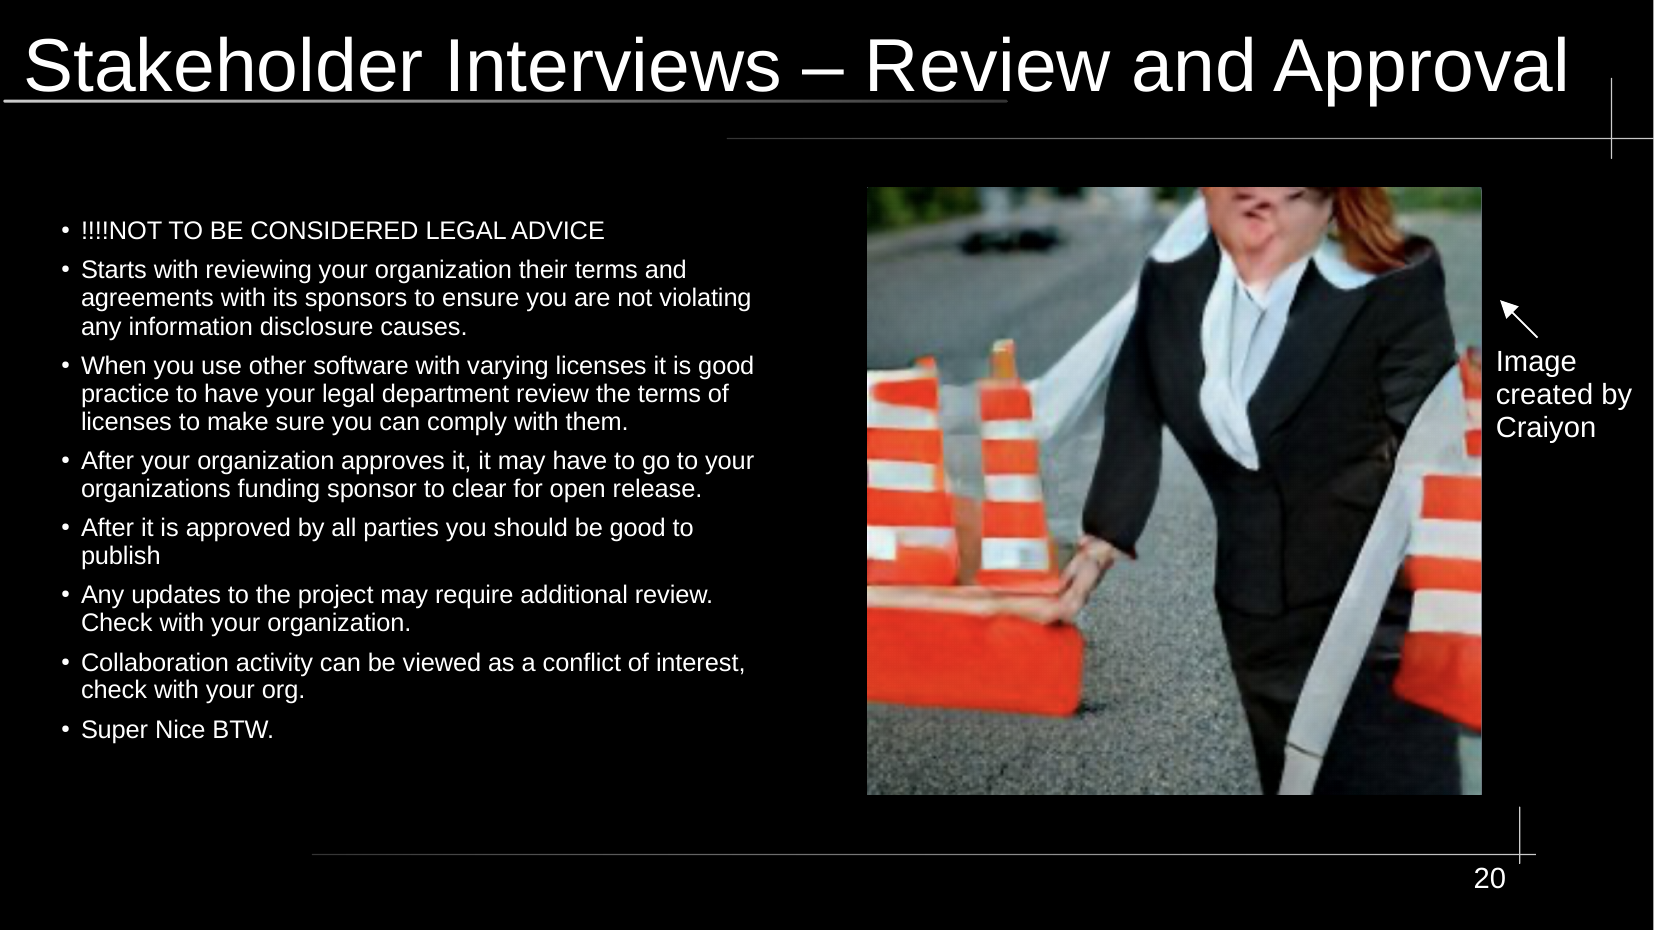

# Stakeholder Interviews – Review and Approval
!!!!NOT TO BE CONSIDERED LEGAL ADVICE
Starts with reviewing your organization their terms and agreements with its sponsors to ensure you are not violating any information disclosure causes.
When you use other software with varying licenses it is good practice to have your legal department review the terms of licenses to make sure you can comply with them.
After your organization approves it, it may have to go to your organizations funding sponsor to clear for open release.
After it is approved by all parties you should be good to publish
Any updates to the project may require additional review. Check with your organization.
Collaboration activity can be viewed as a conflict of interest, check with your org.
Super Nice BTW.
Image
created by
Craiyon
20